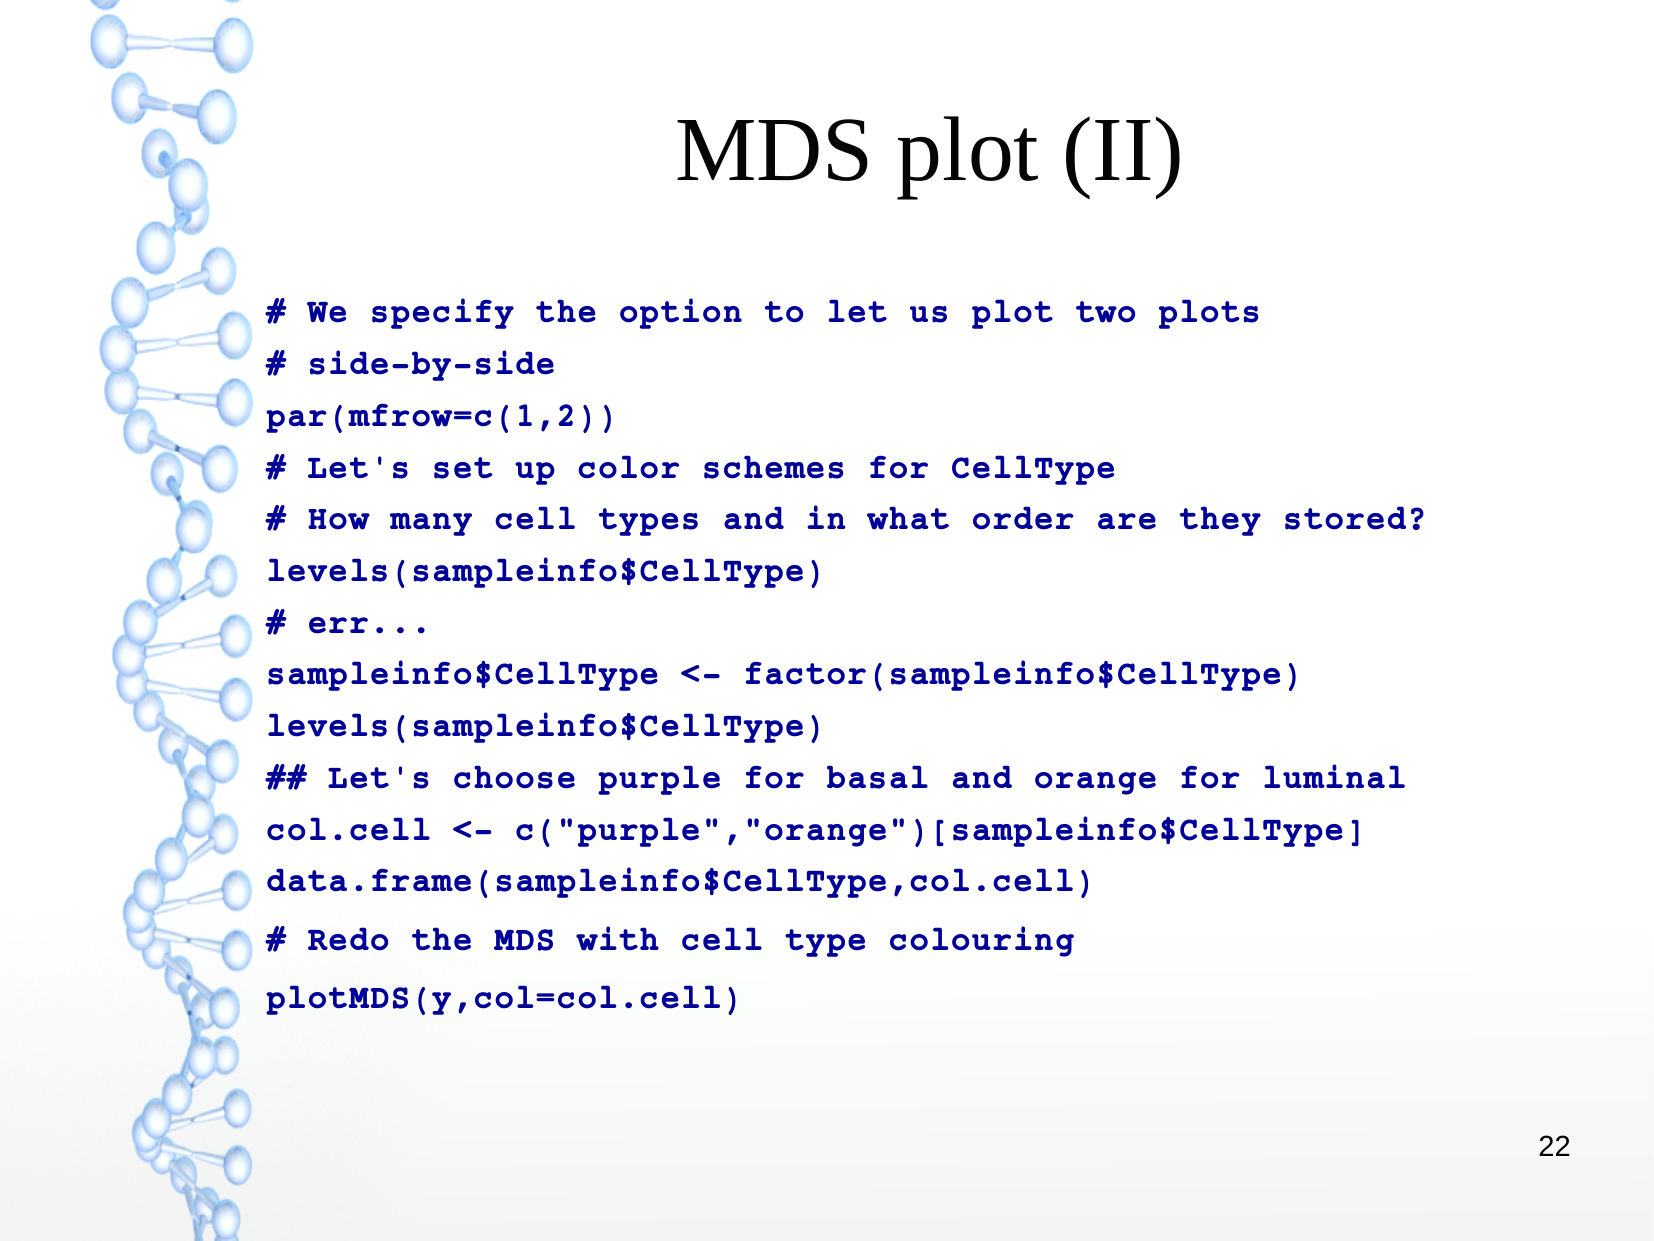

# MDS plot (II)
# We specify the option to let us plot two plots
# side-by-side
par(mfrow=c(1,2))
# Let's set up color schemes for CellType
# How many cell types and in what order are they stored?
levels(sampleinfo$CellType)
# err...
sampleinfo$CellType <- factor(sampleinfo$CellType)
levels(sampleinfo$CellType)
## Let's choose purple for basal and orange for luminal
col.cell <- c("purple","orange")[sampleinfo$CellType]
data.frame(sampleinfo$CellType,col.cell)
# Redo the MDS with cell type colouring
plotMDS(y,col=col.cell)
22